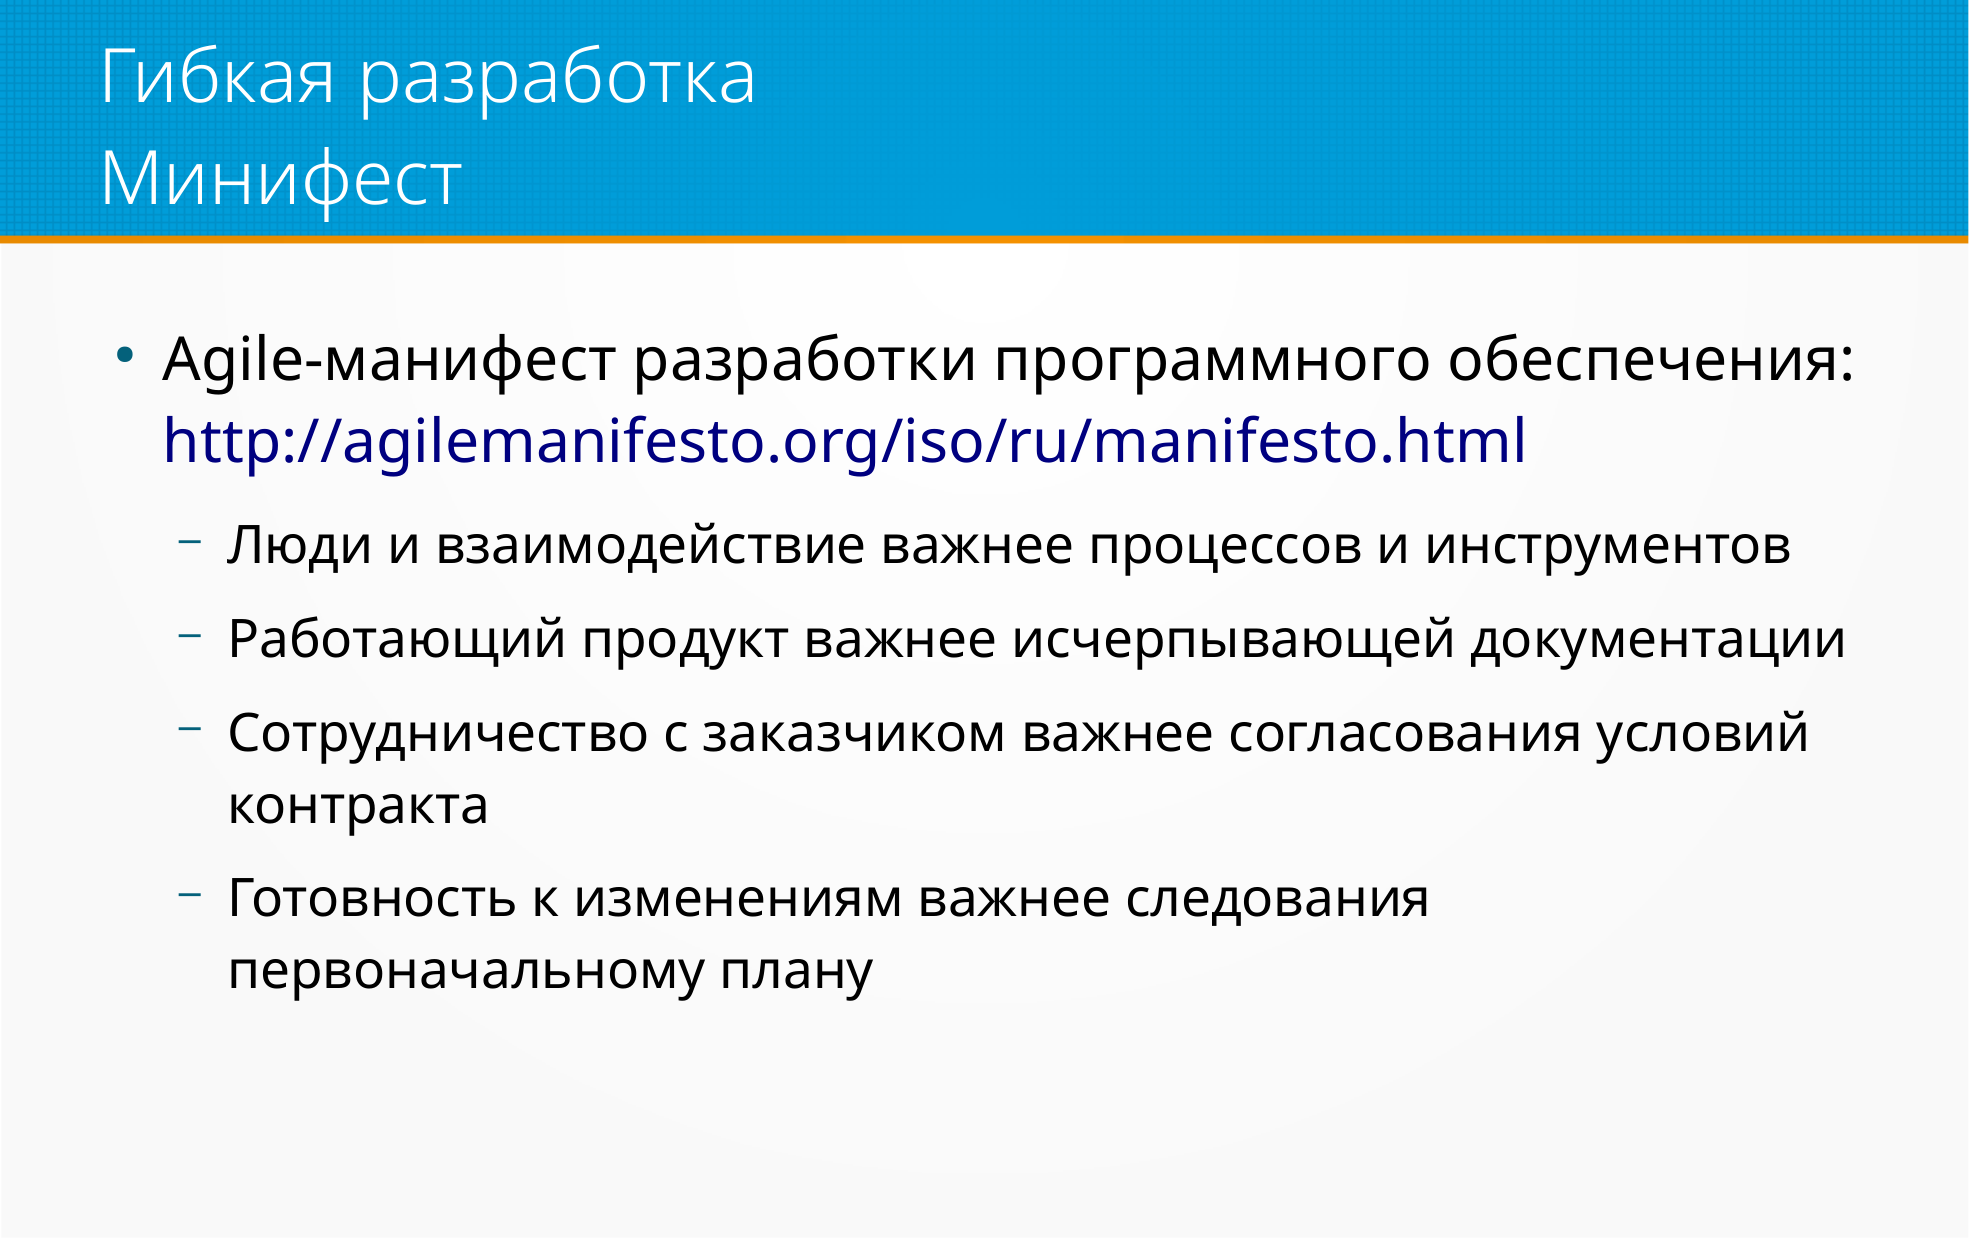

# Гибкая разработка Минифест
Agile-манифест разработки программного обеспечения: http://agilemanifesto.org/iso/ru/manifesto.html
Люди и взаимодействие важнее процессов и инструментов
Работающий продукт важнее исчерпывающей документации
Сотрудничество с заказчиком важнее согласования условий контракта
Готовность к изменениям важнее следования первоначальному плану